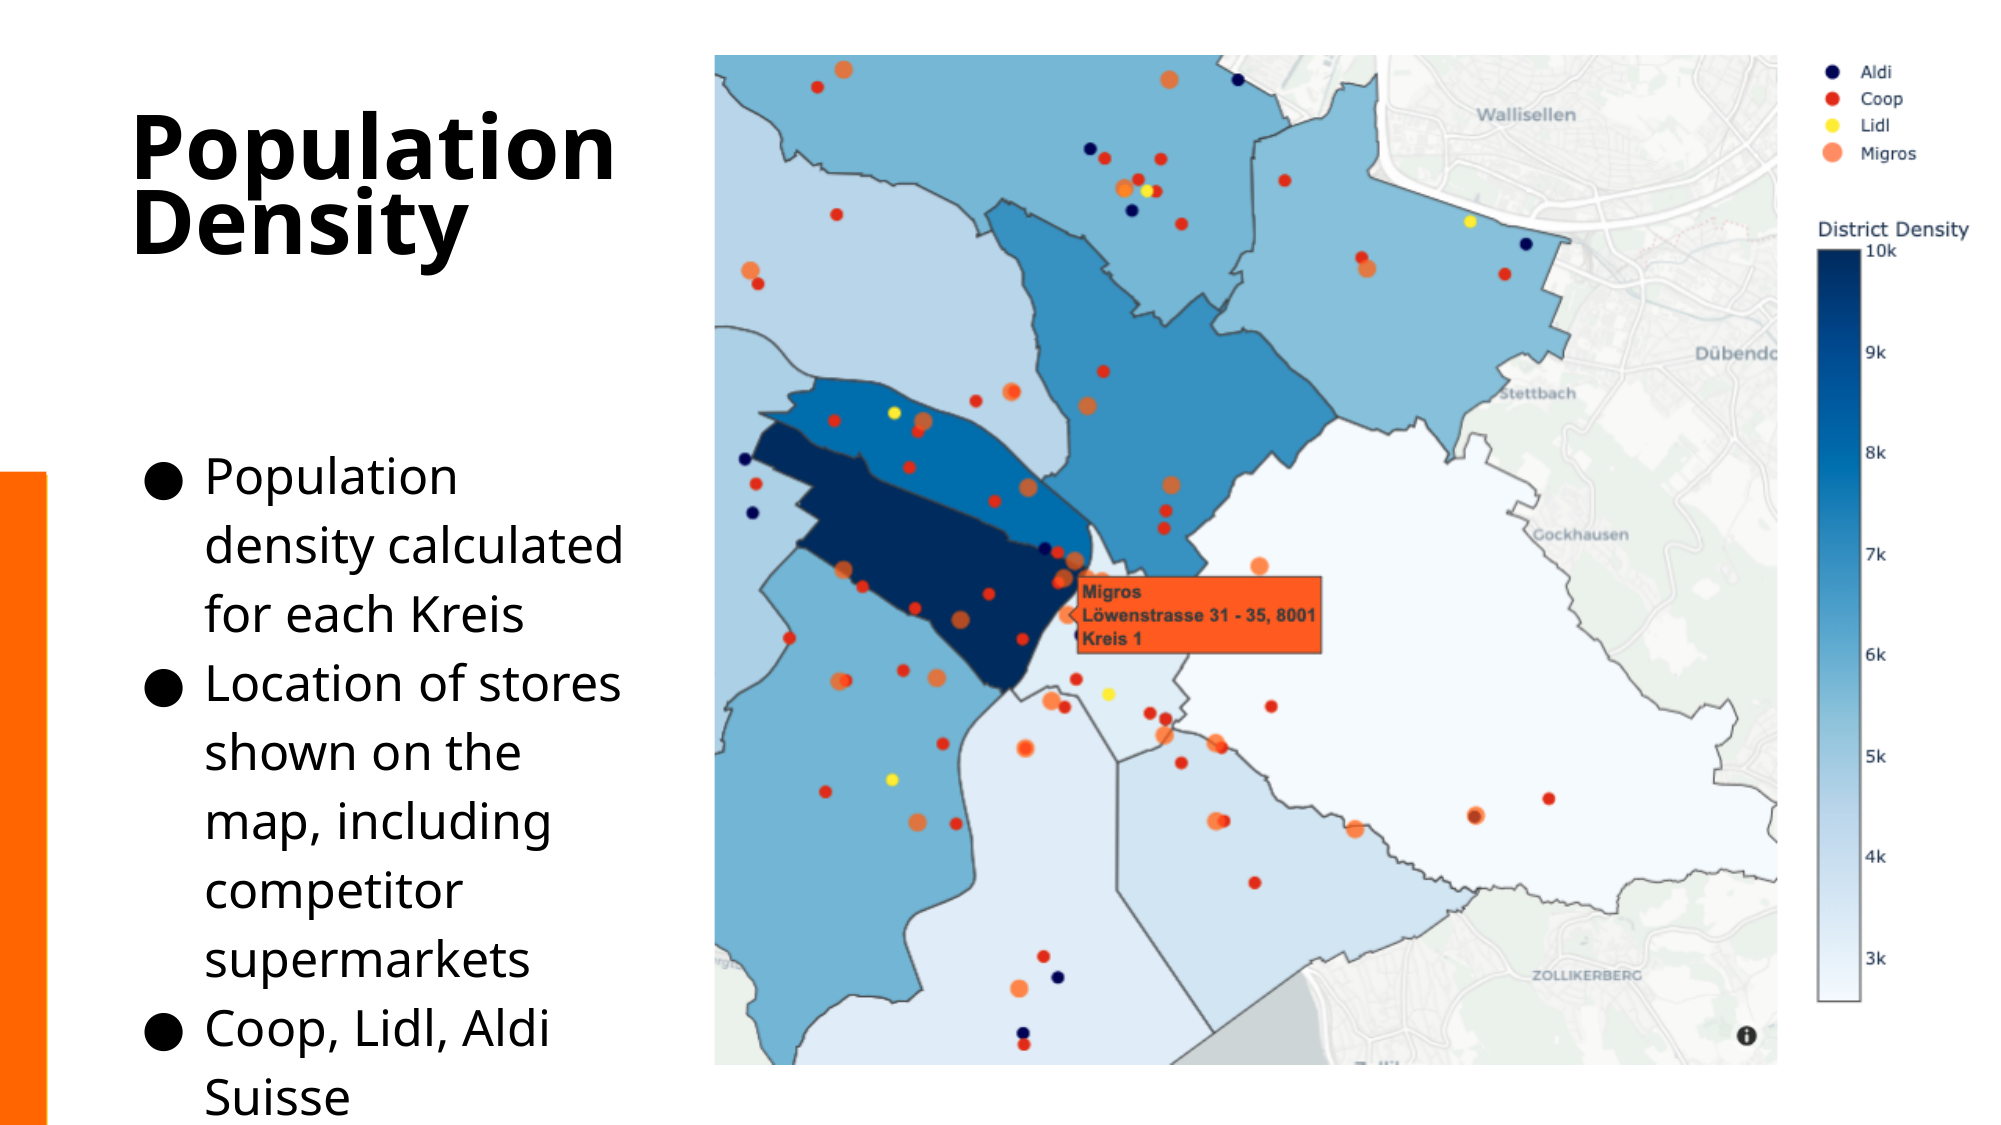

# Population Density
Population density calculated for each Kreis
Location of stores shown on the map, including competitor supermarkets
Coop, Lidl, Aldi Suisse